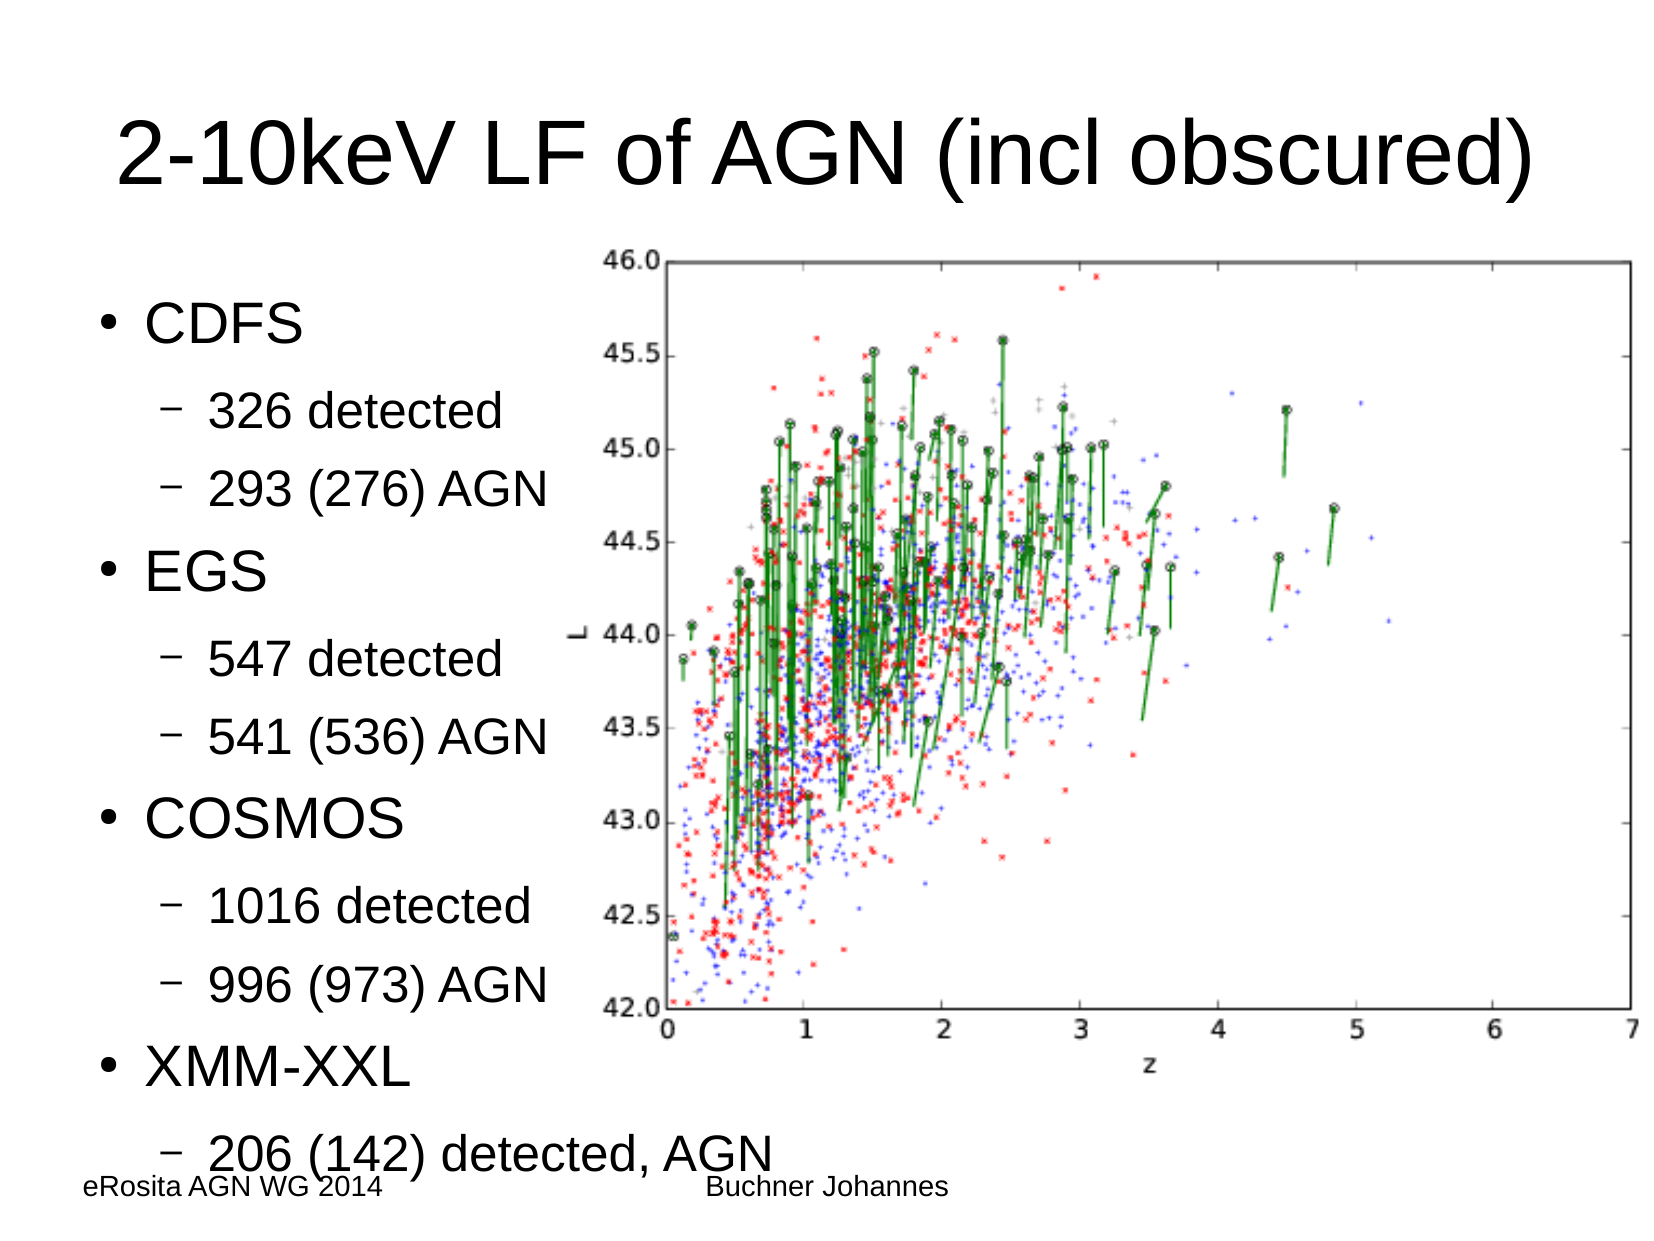

# 2-10keV LF of AGN (incl obscured)
CDFS
326 detected
293 (276) AGN
EGS
547 detected
541 (536) AGN
COSMOS
1016 detected
996 (973) AGN
XMM-XXL
206 (142) detected, AGN